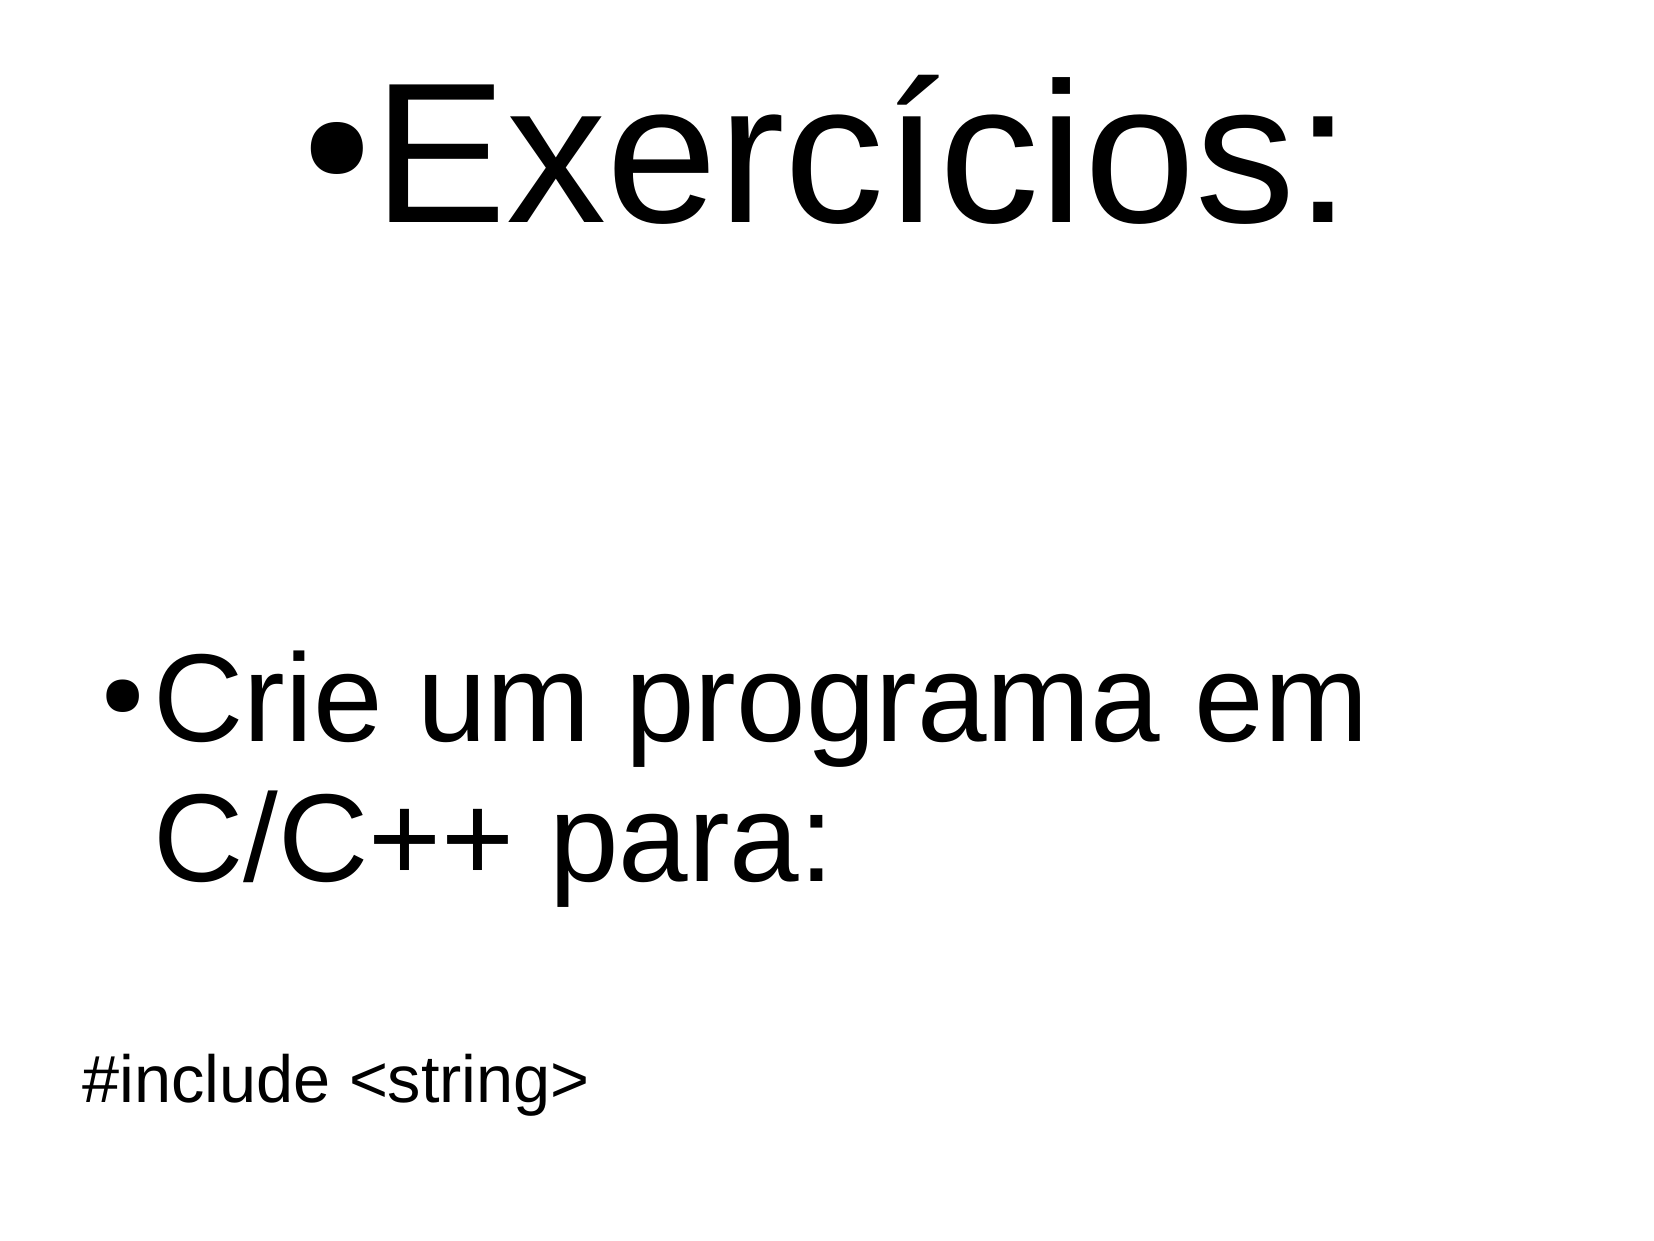

# Exercícios:
Crie um programa em C/C++ para:
#include <string>